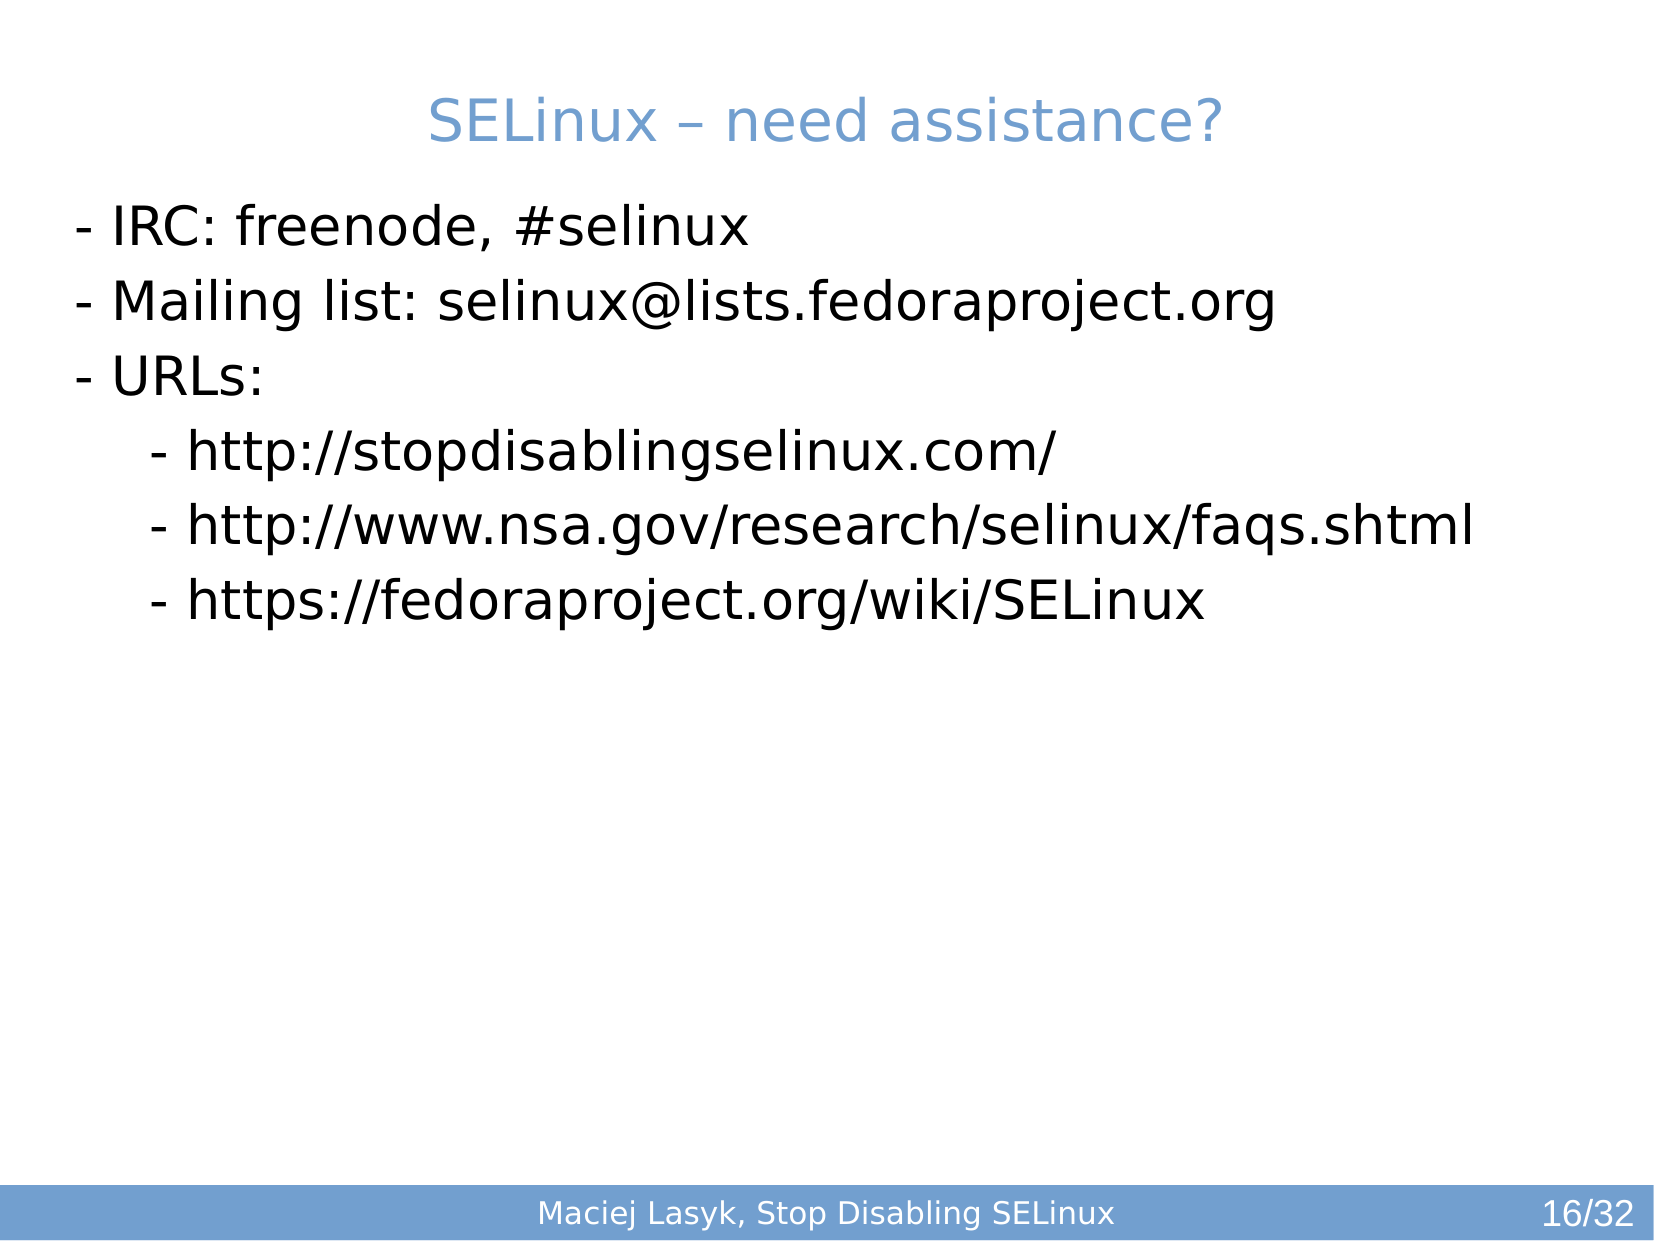

SELinux – need assistance?
- IRC: freenode, #selinux
- Mailing list: selinux@lists.fedoraproject.org
- URLs:
	- http://stopdisablingselinux.com/
	- http://www.nsa.gov/research/selinux/faqs.shtml
	- https://fedoraproject.org/wiki/SELinux
 16/32
Maciej Lasyk, High Availability Explained
Maciej Lasyk, Stop Disabling SELinux